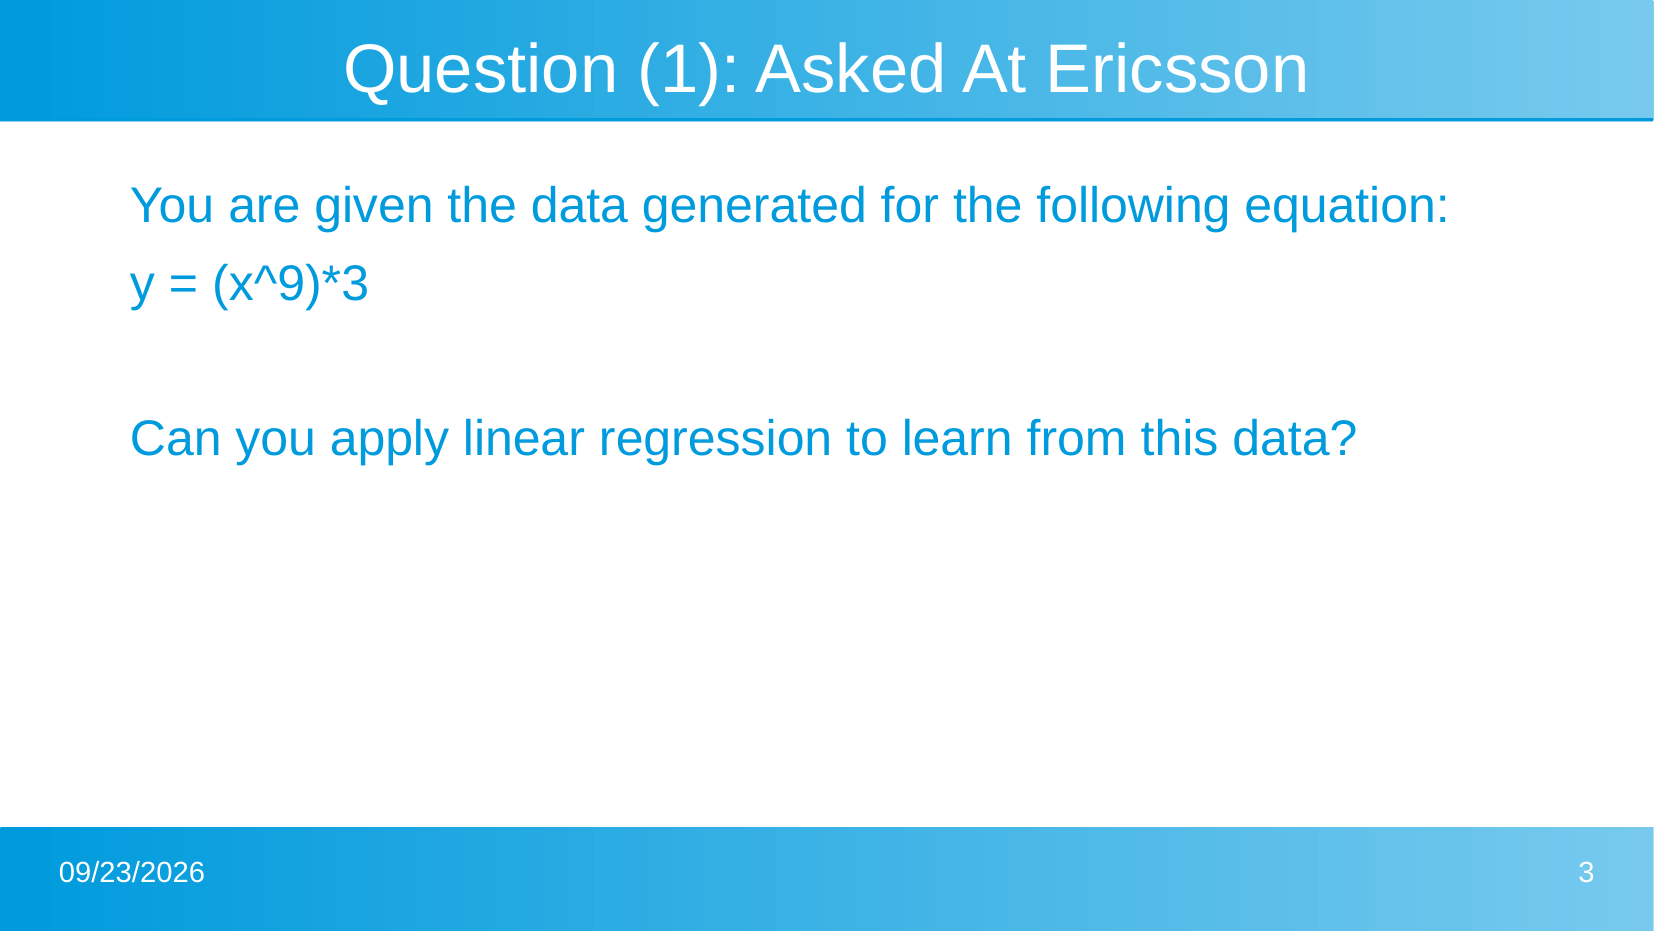

# Question (1): Asked At Ericsson
You are given the data generated for the following equation:
y = (x^9)*3
Can you apply linear regression to learn from this data?
3